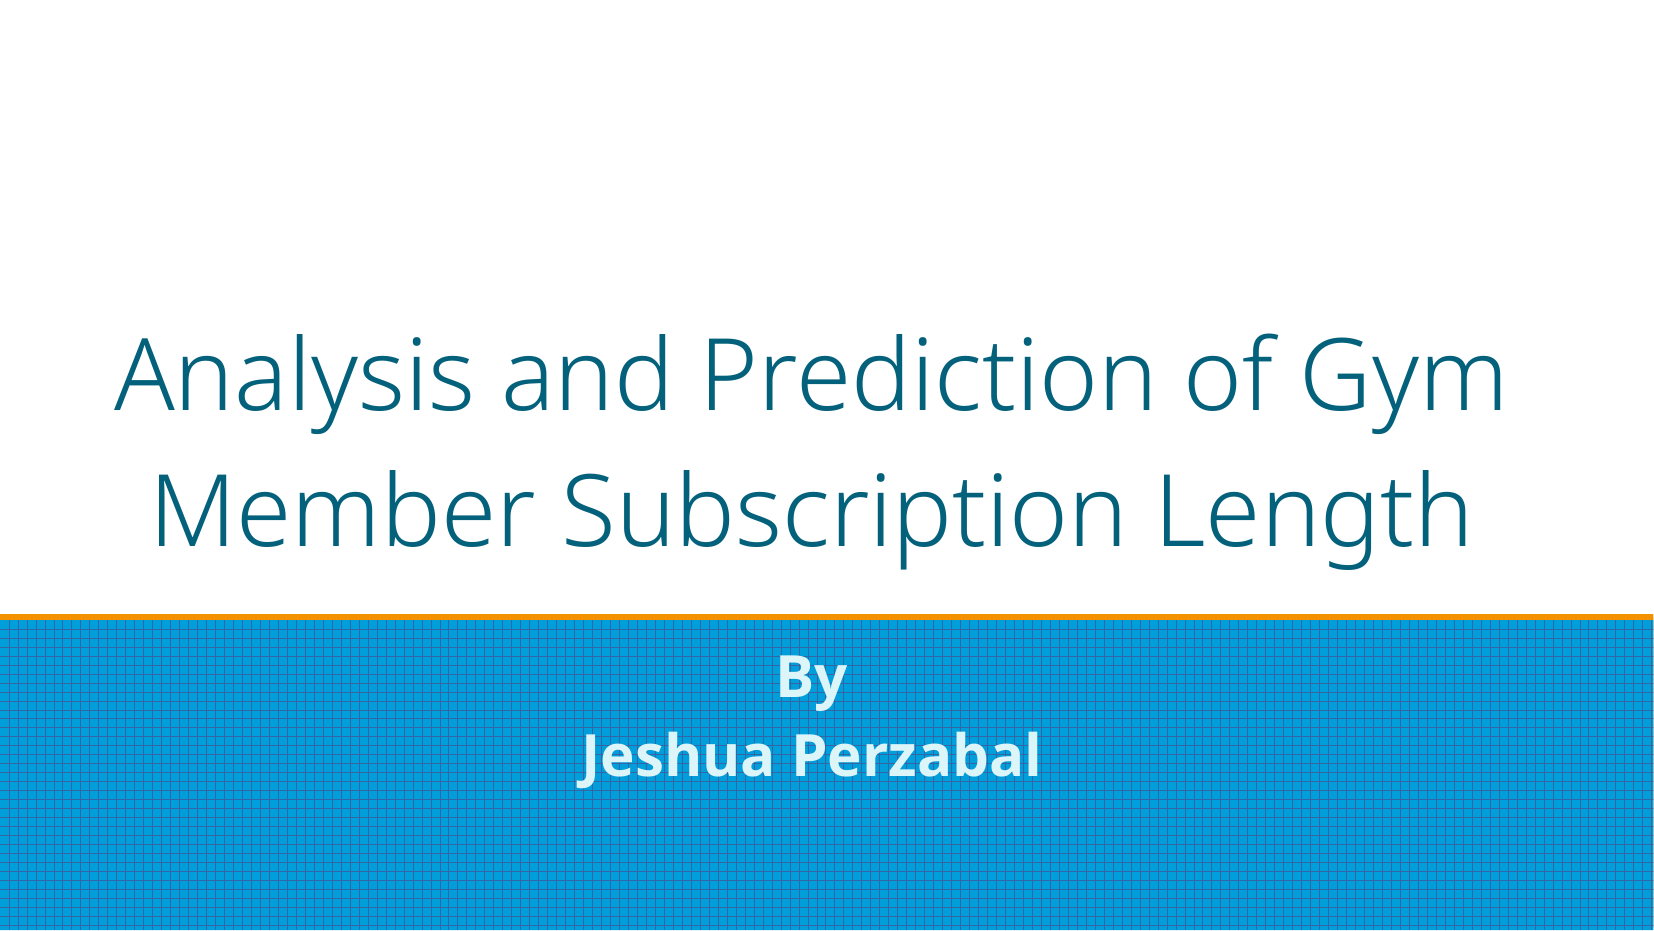

# Analysis and Prediction of Gym Member Subscription Length
By
Jeshua Perzabal